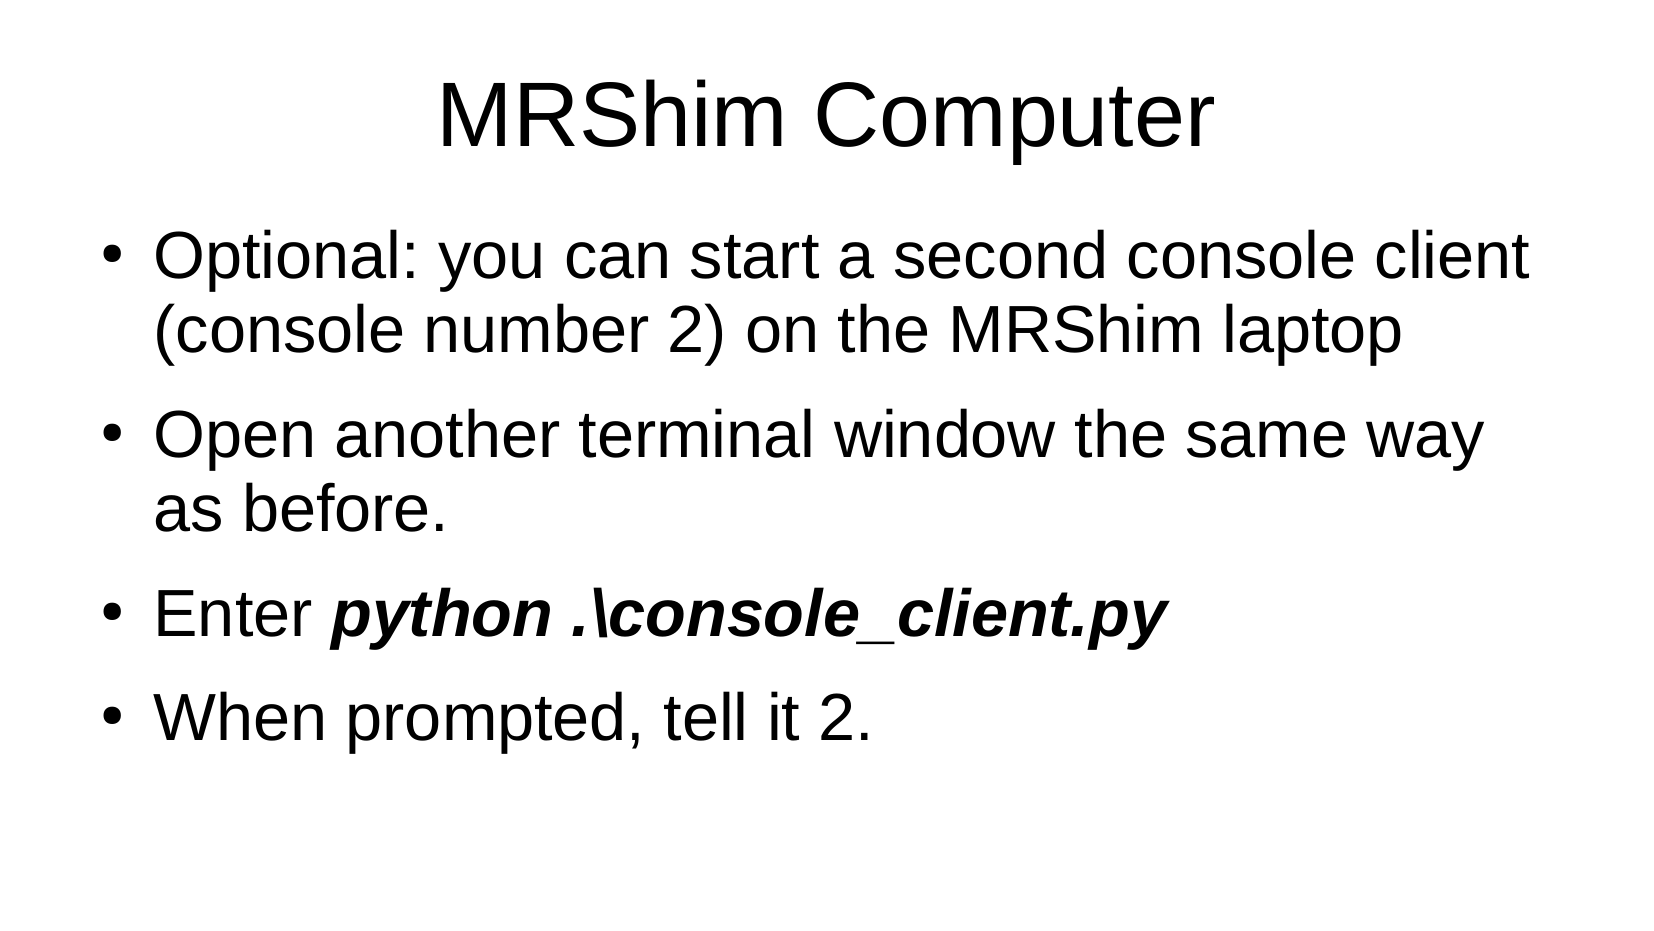

# MRShim Computer
Optional: you can start a second console client (console number 2) on the MRShim laptop
Open another terminal window the same way as before.
Enter python .\console_client.py
When prompted, tell it 2.